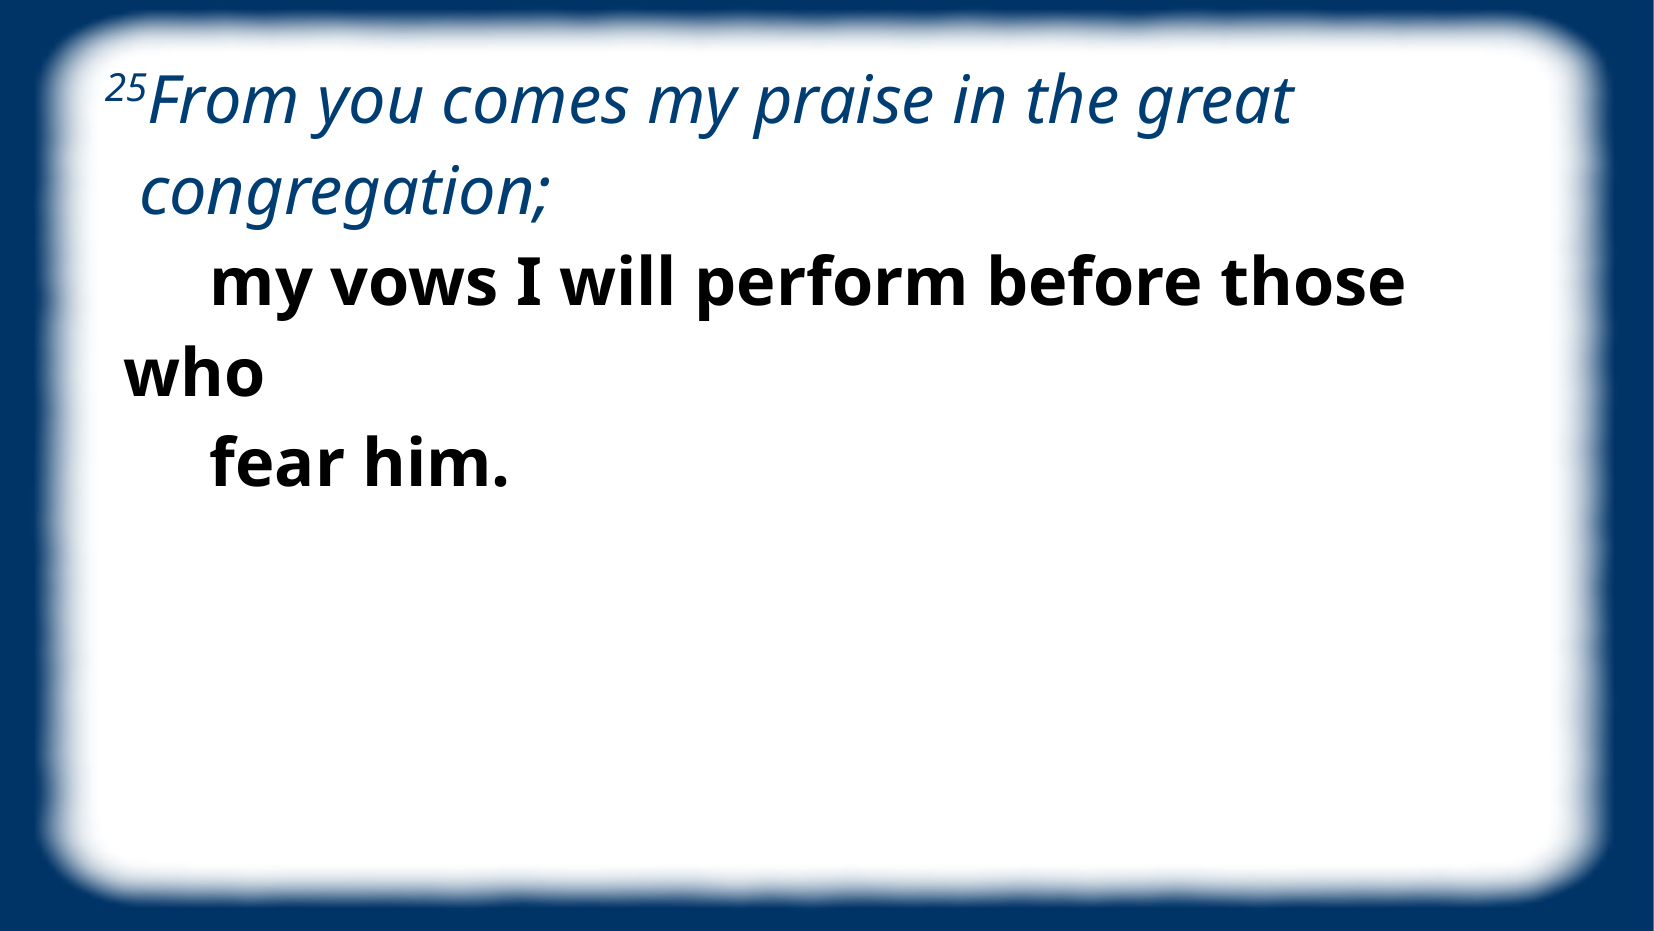

25From you comes my praise in the great
 congregation;
 my vows I will perform before those who
 fear him.